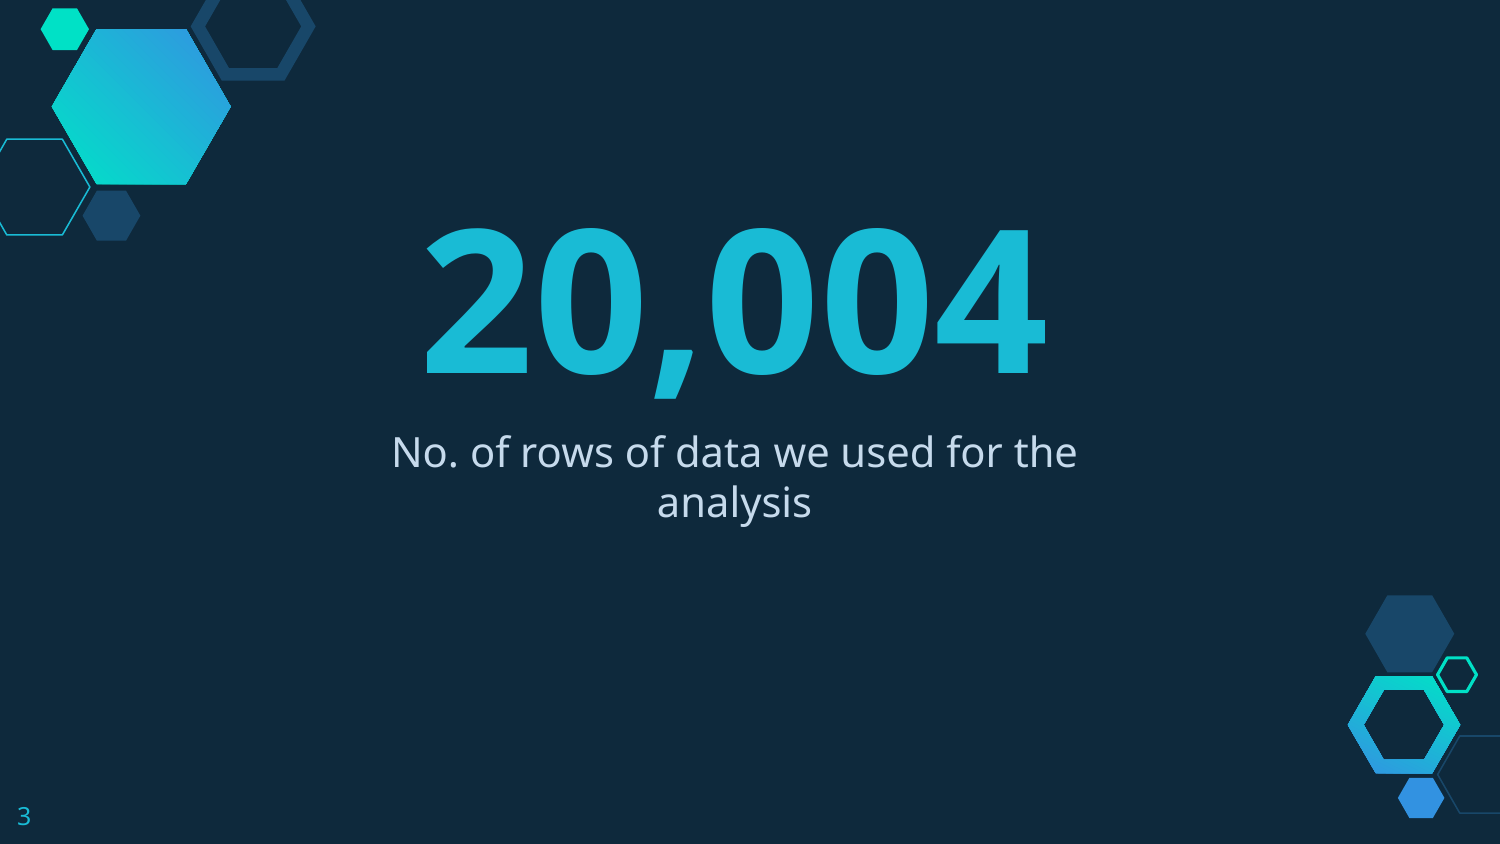

# 20,004
No. of rows of data we used for the analysis